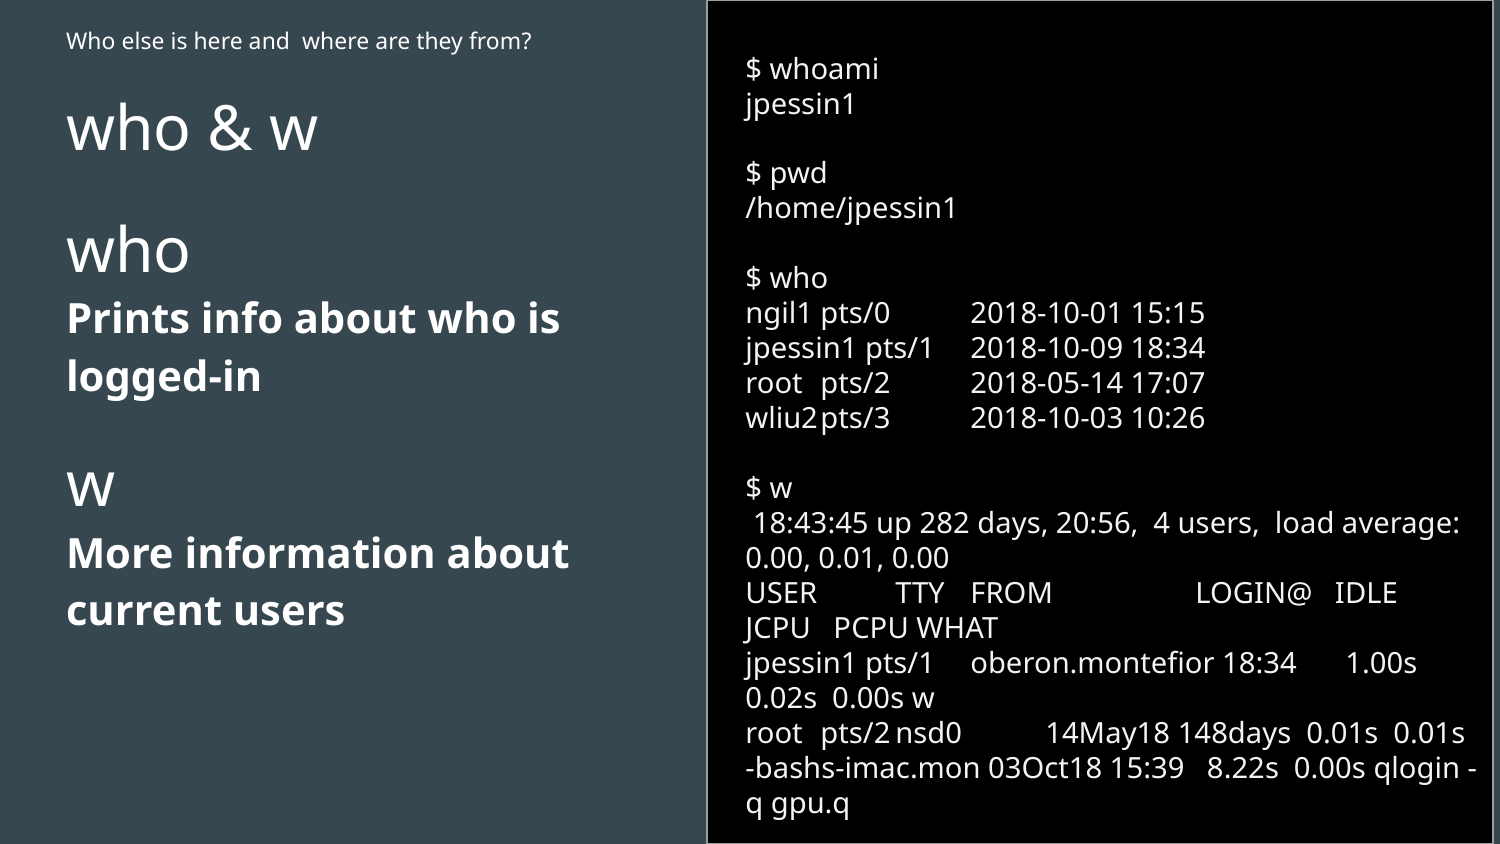

$ whoami
jpessin1
$ pwd
/home/jpessin1
$ who
ngil1	pts/0 	2018-10-01 15:15
jpessin1 pts/1 	2018-10-09 18:34
root 	pts/2 	2018-05-14 17:07
wliu2	pts/3 	2018-10-03 10:26
$ w
 18:43:45 up 282 days, 20:56, 4 users, load average: 0.00, 0.01, 0.00
USER 	TTY 	FROM 	LOGIN@ IDLE JCPU PCPU WHAT
jpessin1 pts/1	oberon.montefior 18:34	1.00s 0.02s 0.00s w
root 	pts/2	nsd0 	14May18 148days 0.01s 0.01s -bashs-imac.mon 03Oct18 15:39 8.22s 0.00s qlogin -q gpu.q
Who else is here and where are they from?
# who & w
who
Prints info about who is logged-in
w
More information about current users